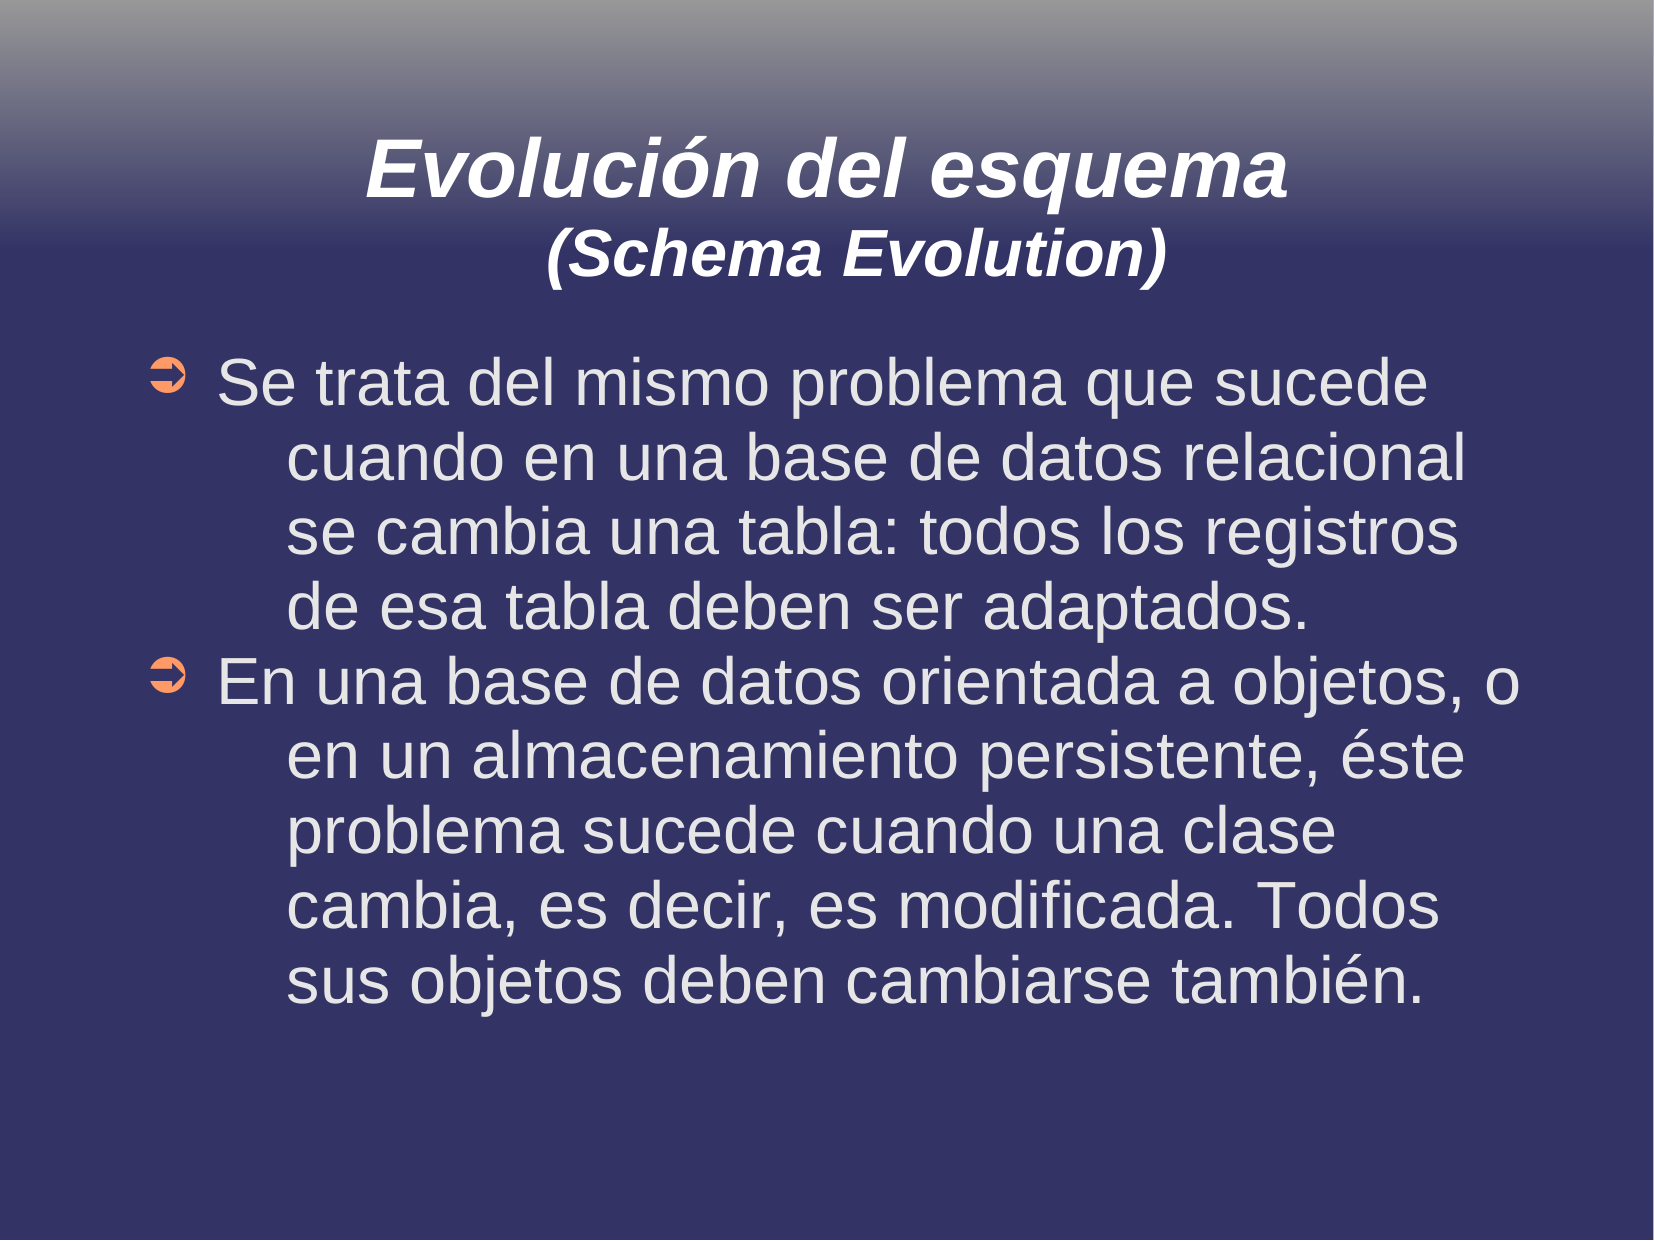

# Evolución del esquema (Schema Evolution)
Se trata del mismo problema que sucede cuando en una base de datos relacional se cambia una tabla: todos los registros de esa tabla deben ser adaptados.
En una base de datos orientada a objetos, o en un almacenamiento persistente, éste problema sucede cuando una clase cambia, es decir, es modificada. Todos sus objetos deben cambiarse también.